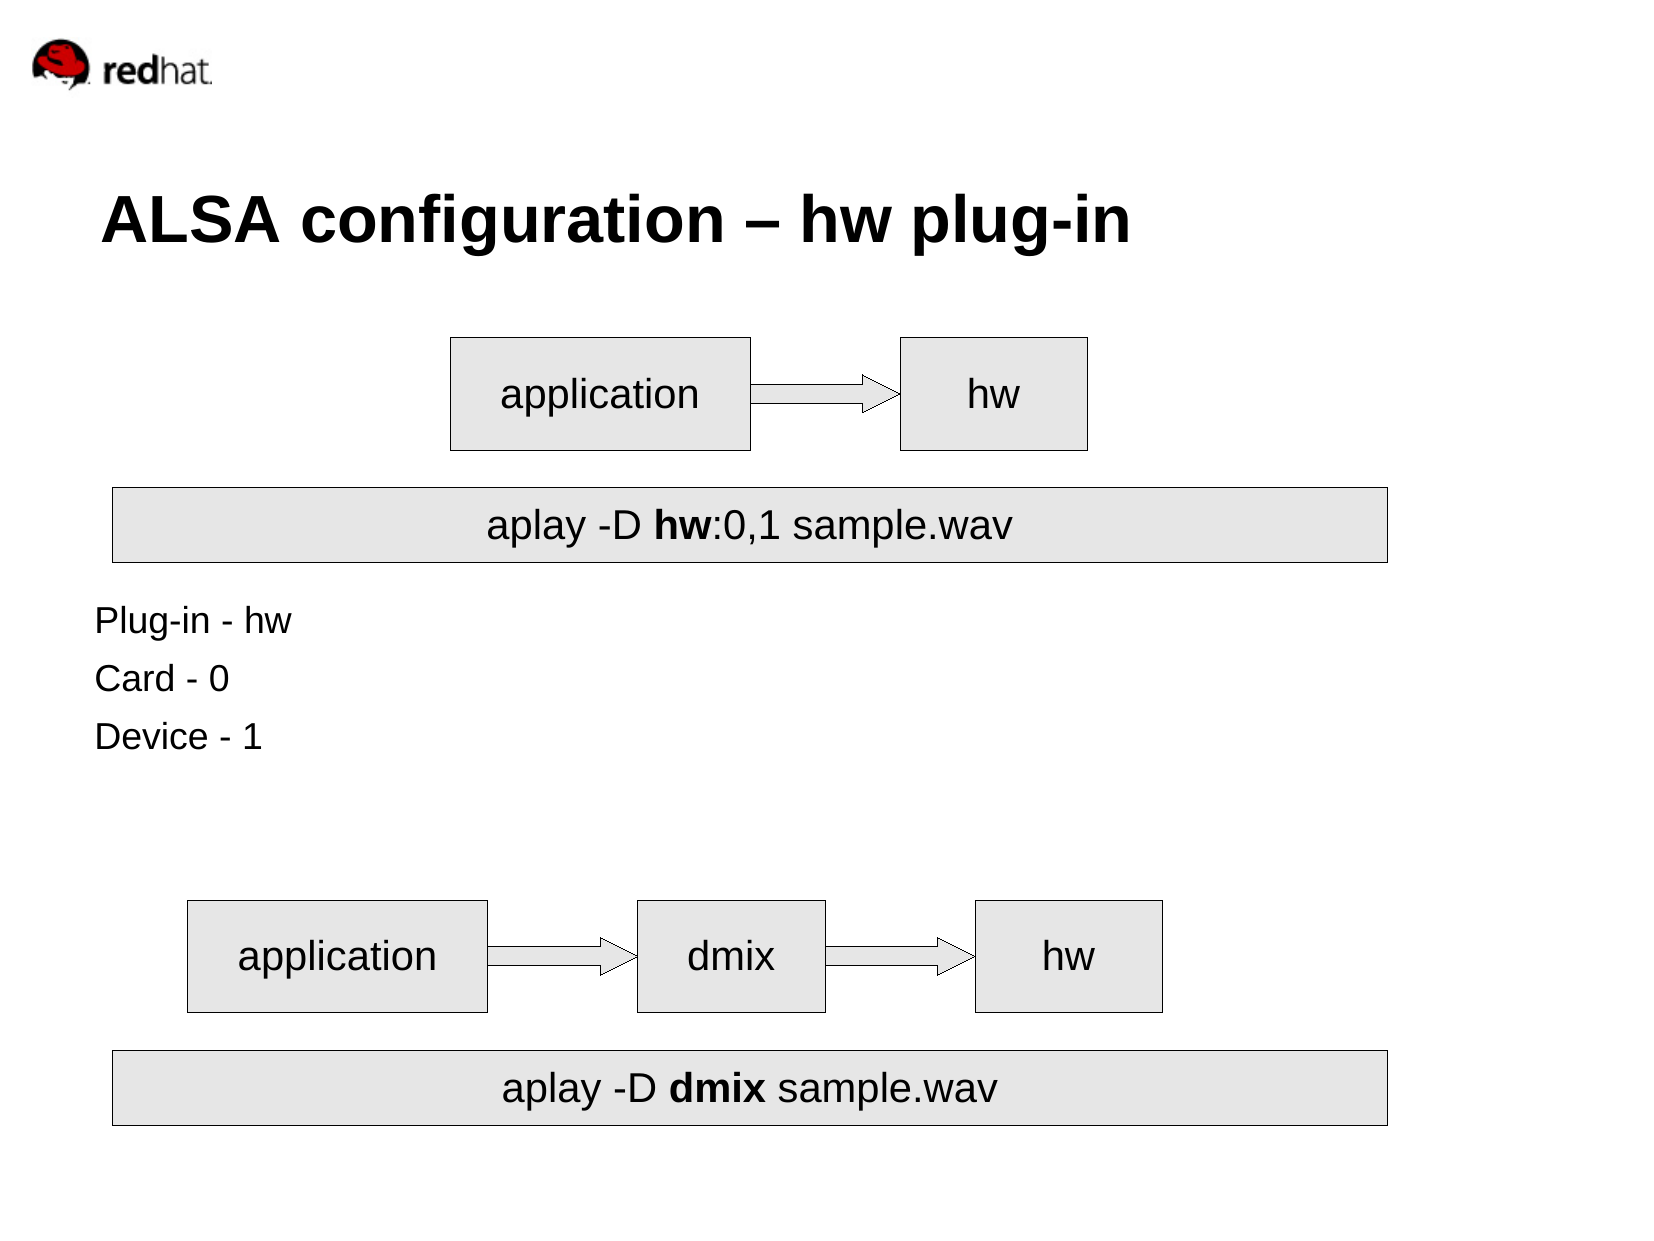

# ALSA configuration – hw plug-in
application
hw
aplay -D hw:0,1 sample.wav
Plug-in - hw
Card - 0
Device - 1
application
dmix
hw
aplay -D dmix sample.wav